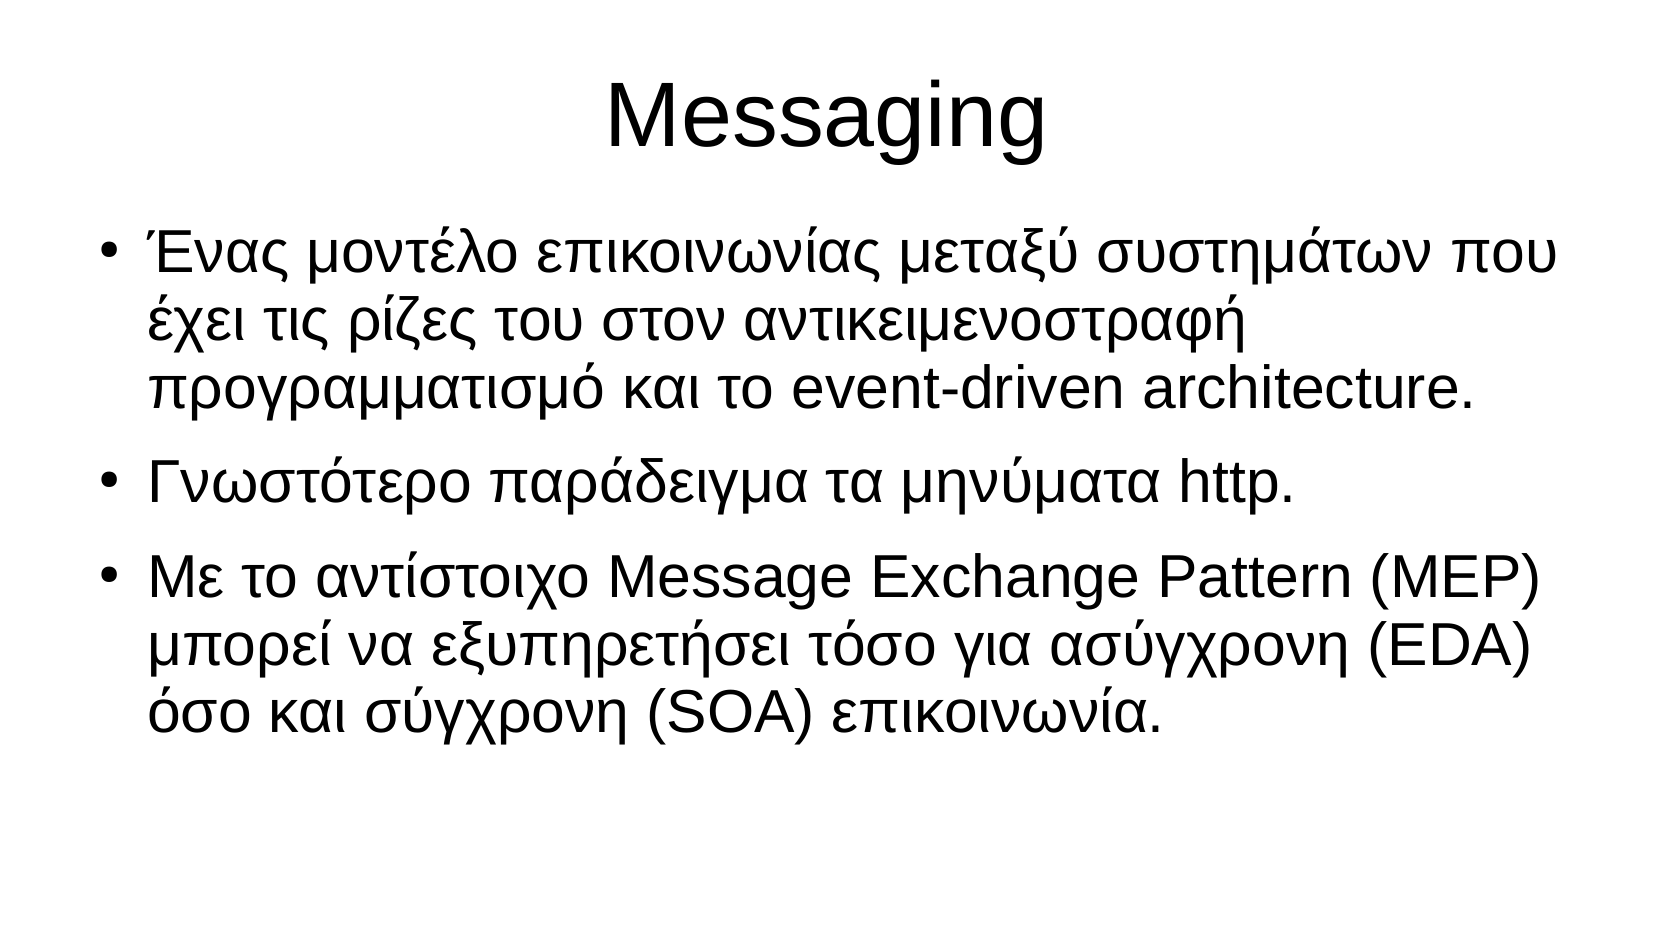

# Messaging
Ένας μοντέλο επικοινωνίας μεταξύ συστημάτων που έχει τις ρίζες του στον αντικειμενοστραφή προγραμματισμό και το event-driven architecture.
Γνωστότερο παράδειγμα τα μηνύματα http.
Με το αντίστοιχο Message Exchange Pattern (MEP) μπορεί να εξυπηρετήσει τόσο για ασύγχρονη (EDA) όσο και σύγχρονη (SOA) επικοινωνία.